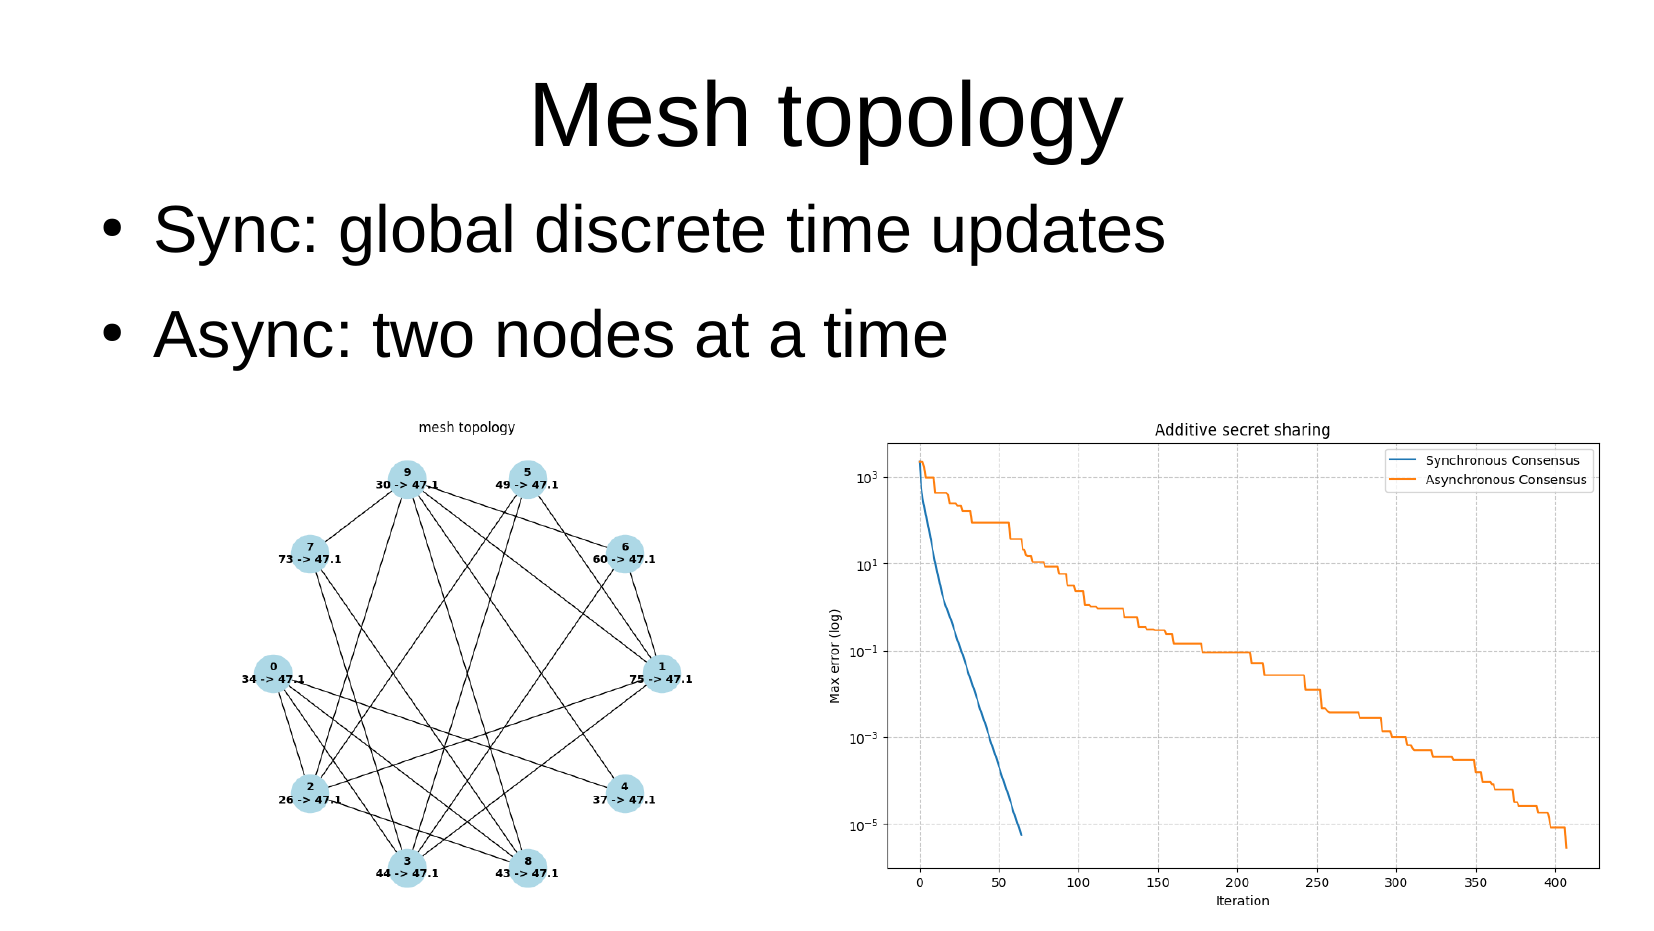

# Mesh topology
Sync: global discrete time updates
Async: two nodes at a time